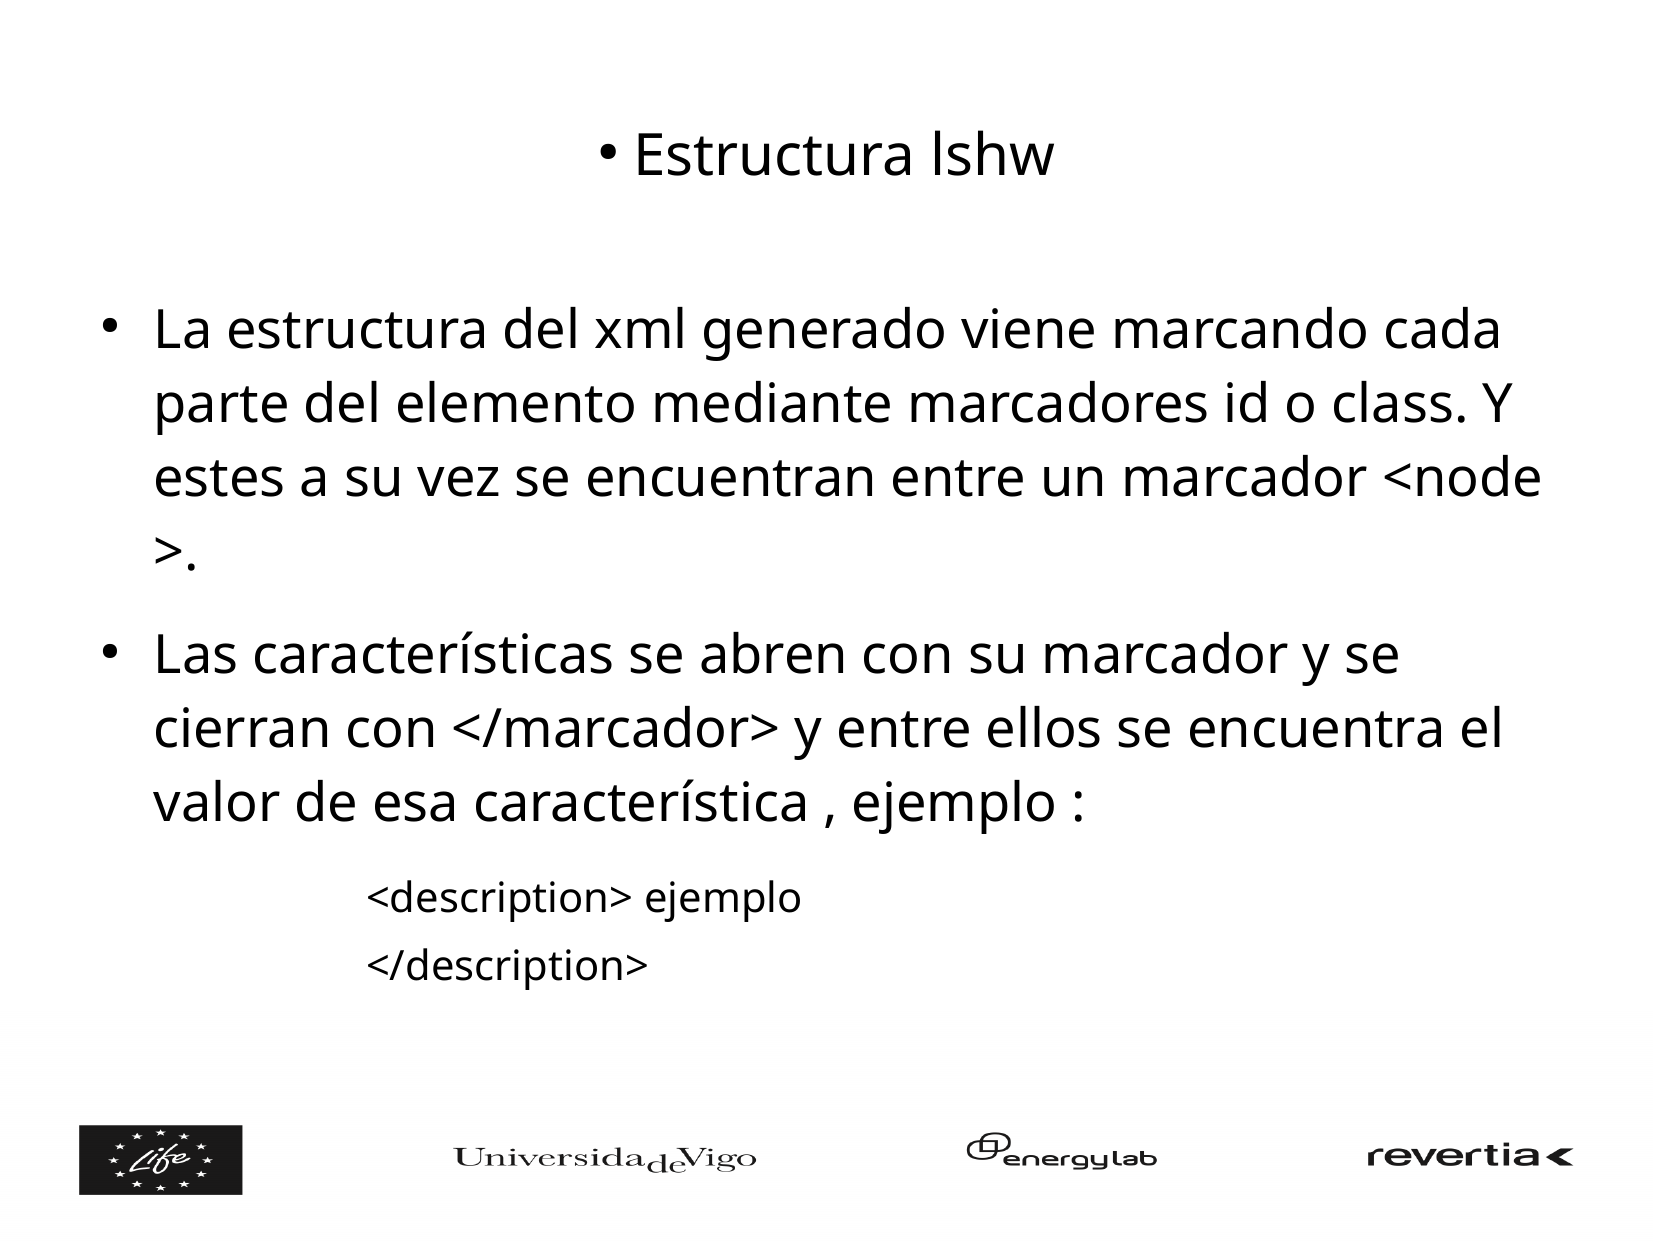

# Estructura lshw
La estructura del xml generado viene marcando cada parte del elemento mediante marcadores id o class. Y estes a su vez se encuentran entre un marcador <node >.
Las características se abren con su marcador y se cierran con </marcador> y entre ellos se encuentra el valor de esa característica , ejemplo :
<description> ejemplo
</description>